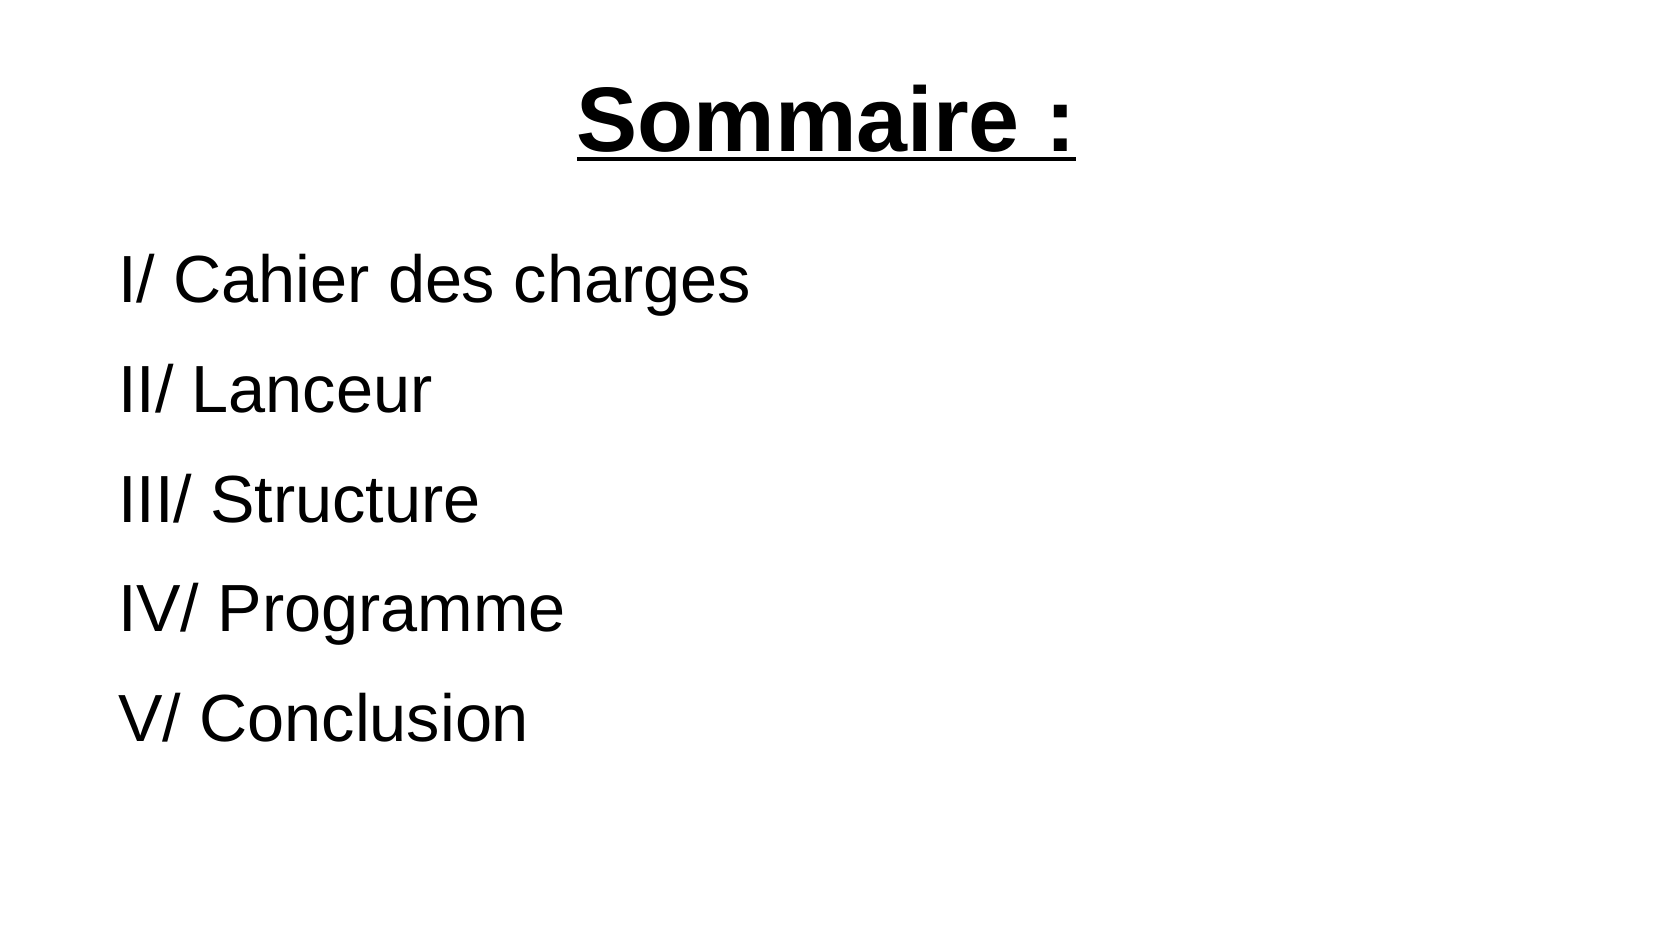

# Sommaire :
I/ Cahier des charges
II/ Lanceur
III/ Structure
IV/ Programme
V/ Conclusion